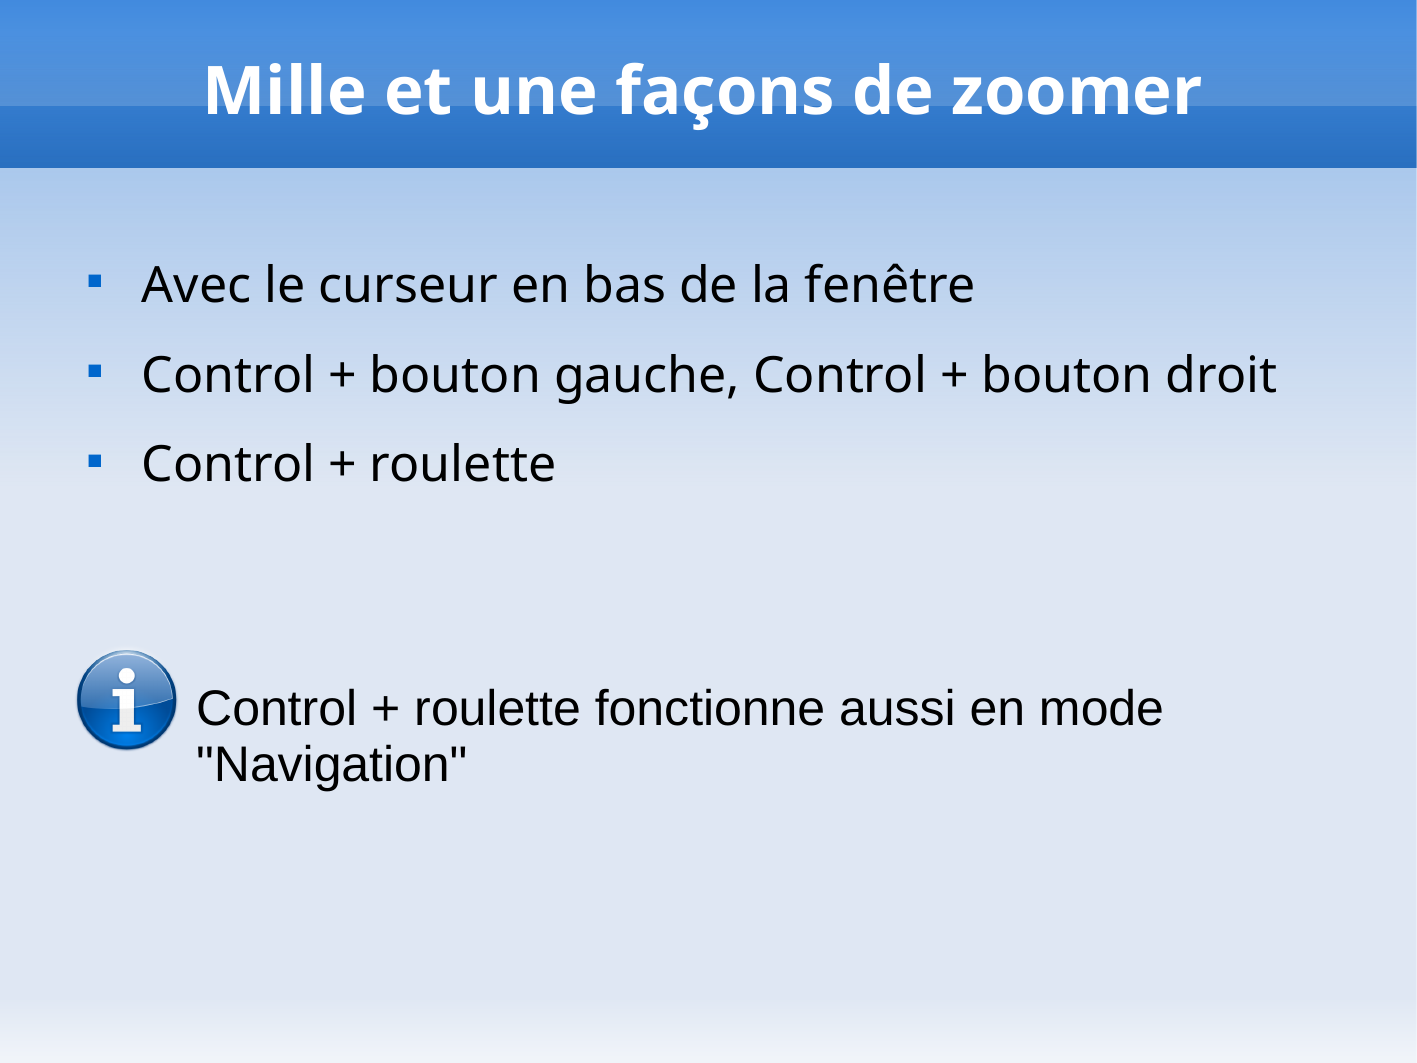

# Mille et une façons de zoomer
Avec le curseur en bas de la fenêtre
Control + bouton gauche, Control + bouton droit
Control + roulette
Control + roulette fonctionne aussi en mode "Navigation"